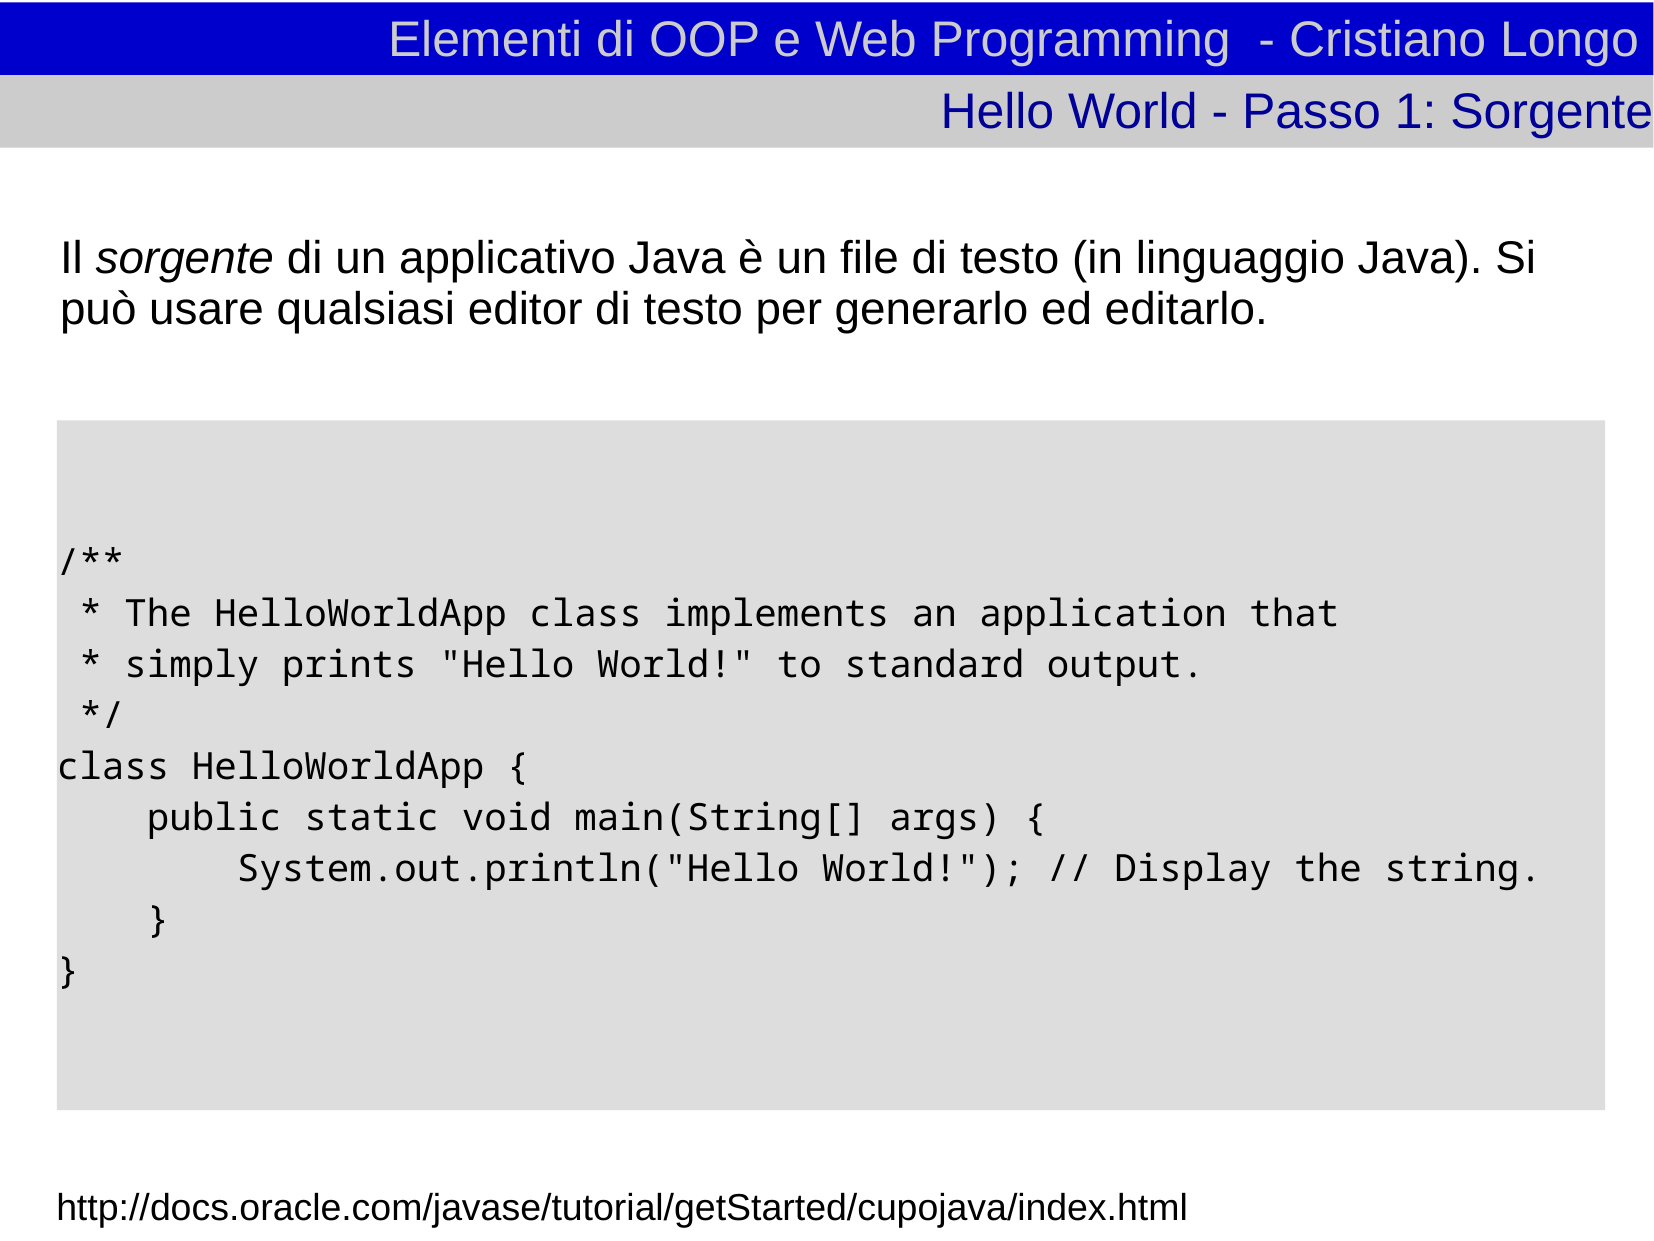

# Elementi di OOP e Web Programming - Cristiano Longo
Hello World - Passo 1: Sorgente
Il sorgente di un applicativo Java è un file di testo (in linguaggio Java). Si può usare qualsiasi editor di testo per generarlo ed editarlo.
/**
 * The HelloWorldApp class implements an application that
 * simply prints "Hello World!" to standard output.
 */
class HelloWorldApp {
 public static void main(String[] args) {
 System.out.println("Hello World!"); // Display the string.
 }
}
http://docs.oracle.com/javase/tutorial/getStarted/cupojava/index.html